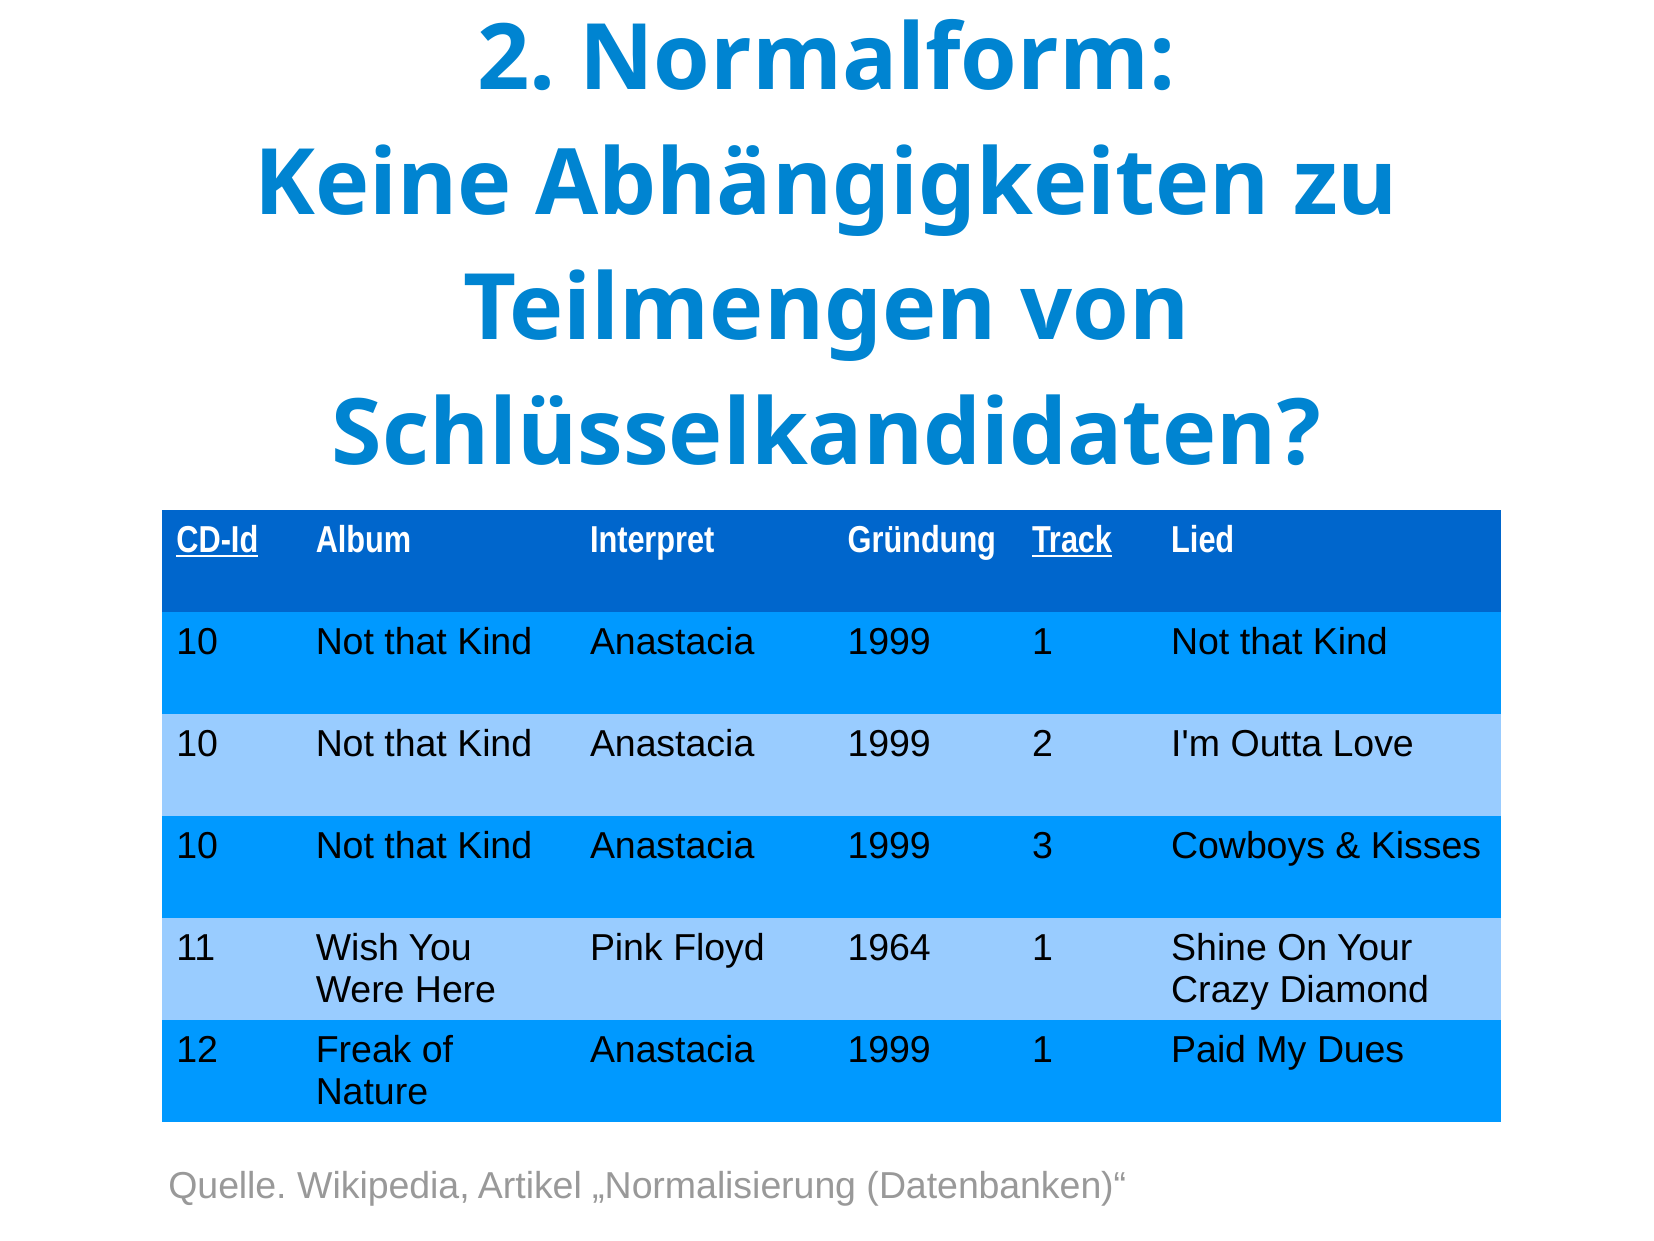

# 2. Normalform: Keine Abhängigkeiten zu Teilmengen von Schlüsselkandidaten?
| CD-Id | Album | Interpret | Gründung | Track | Lied |
| --- | --- | --- | --- | --- | --- |
| 10 | Not that Kind | Anastacia | 1999 | 1 | Not that Kind |
| 10 | Not that Kind | Anastacia | 1999 | 2 | I'm Outta Love |
| 10 | Not that Kind | Anastacia | 1999 | 3 | Cowboys & Kisses |
| 11 | Wish You Were Here | Pink Floyd | 1964 | 1 | Shine On Your Crazy Diamond |
| 12 | Freak of Nature | Anastacia | 1999 | 1 | Paid My Dues |
Quelle. Wikipedia, Artikel „Normalisierung (Datenbanken)“